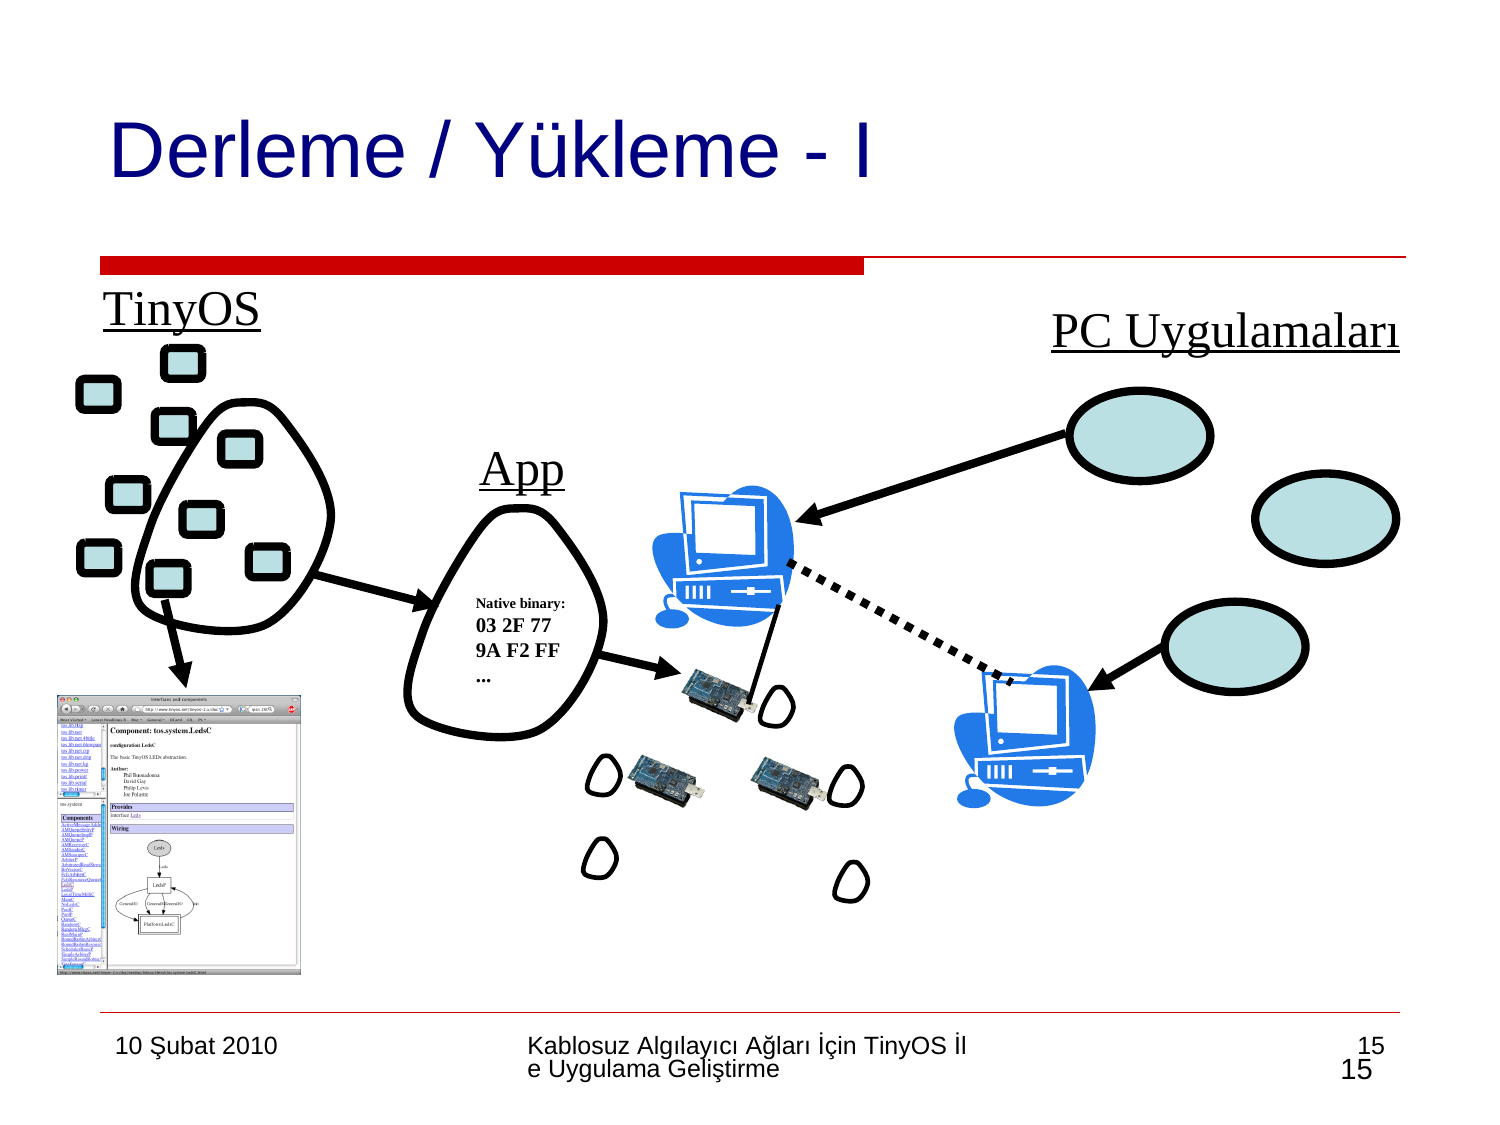

# Derleme / Yükleme - I
TinyOS
PC Uygulamaları
App
Native binary:
03 2F 77
9A F2 FF
...
10 Şubat 2010
Kablosuz Algılayıcı Ağları İçin TinyOS İle Uygulama Geliştirme
15